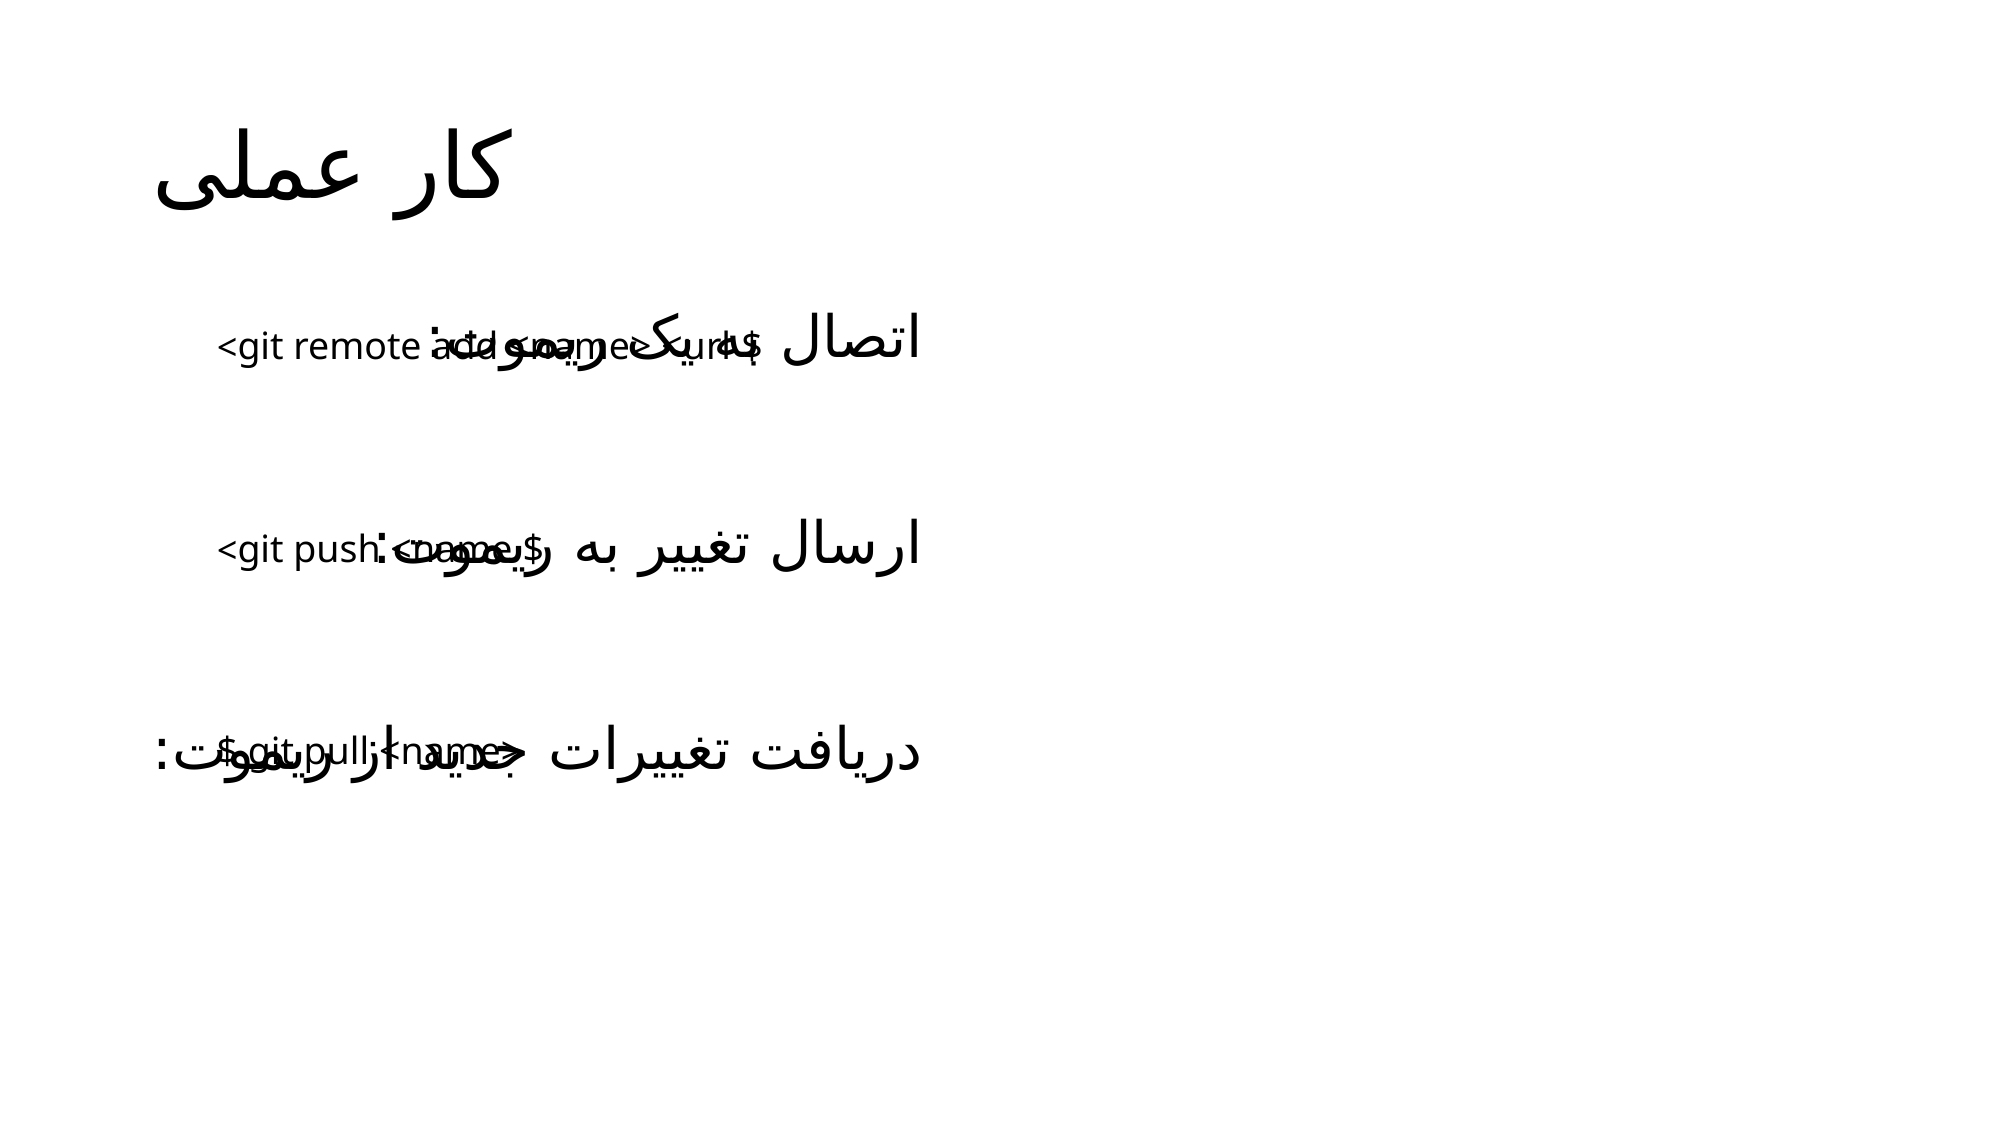

# کار عملی
اتصال به یک ریموت:
ارسال تغییر به ریموت:
دریافت تغییرات جدید از ریموت:
$ git remote add <name> <url>
$ git push <name>
$ git pull <name>